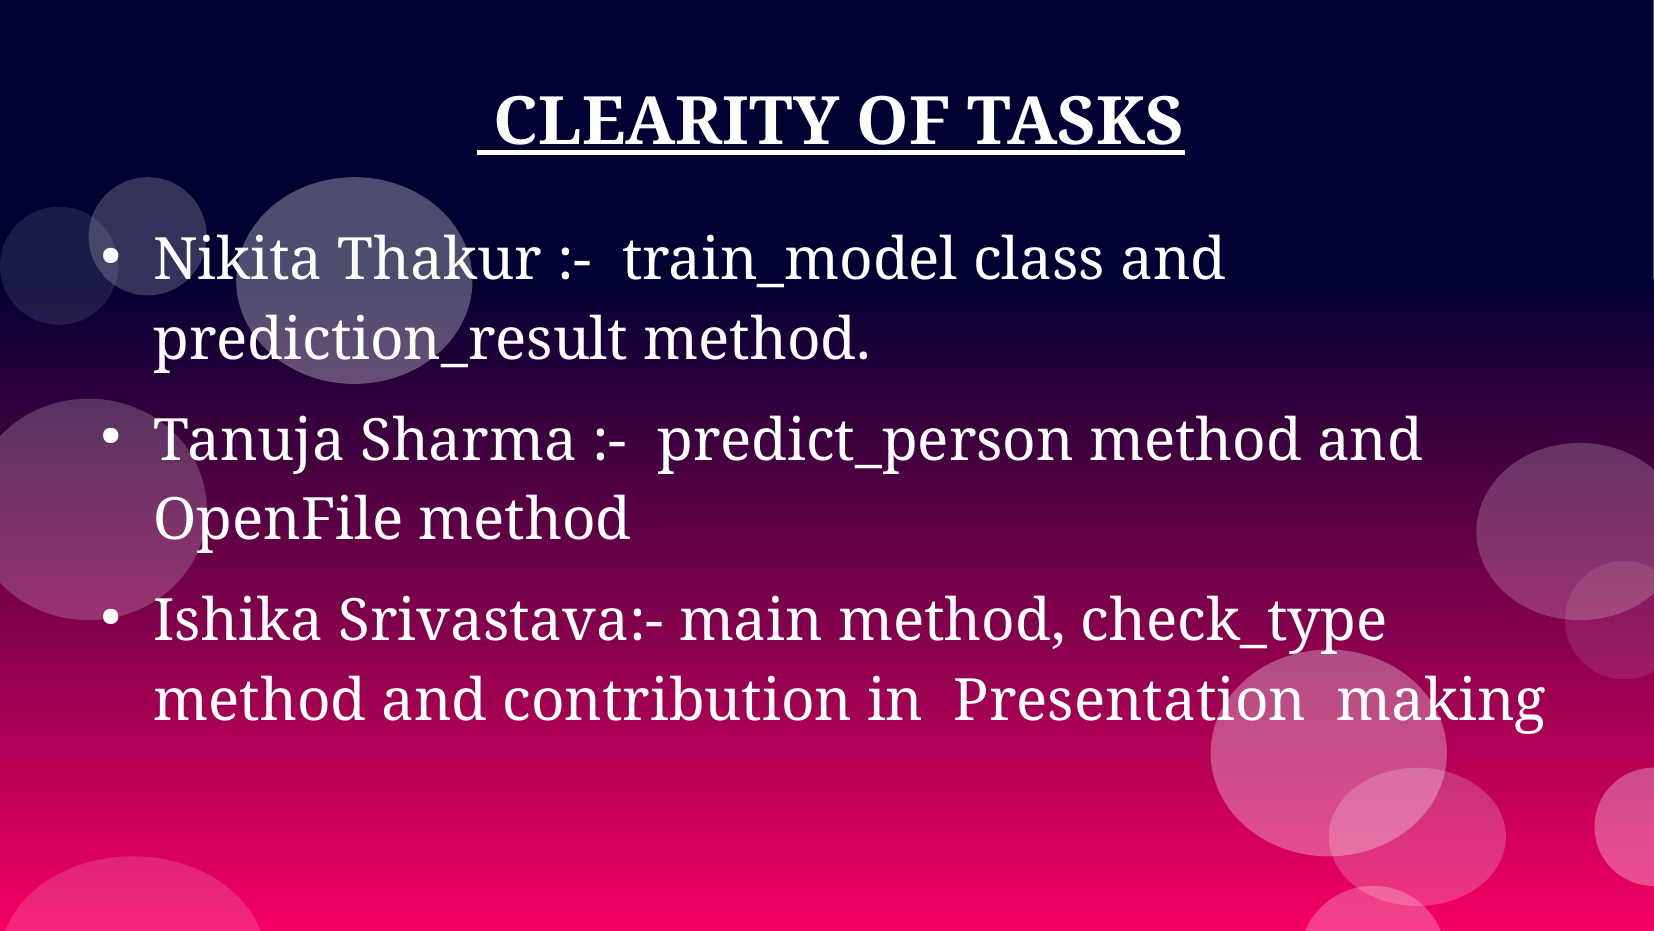

# CLEARITY OF TASKS
Nikita Thakur :- train_model class and prediction_result method.
Tanuja Sharma :- predict_person method and OpenFile method
Ishika Srivastava:- main method, check_type method and contribution in Presentation making